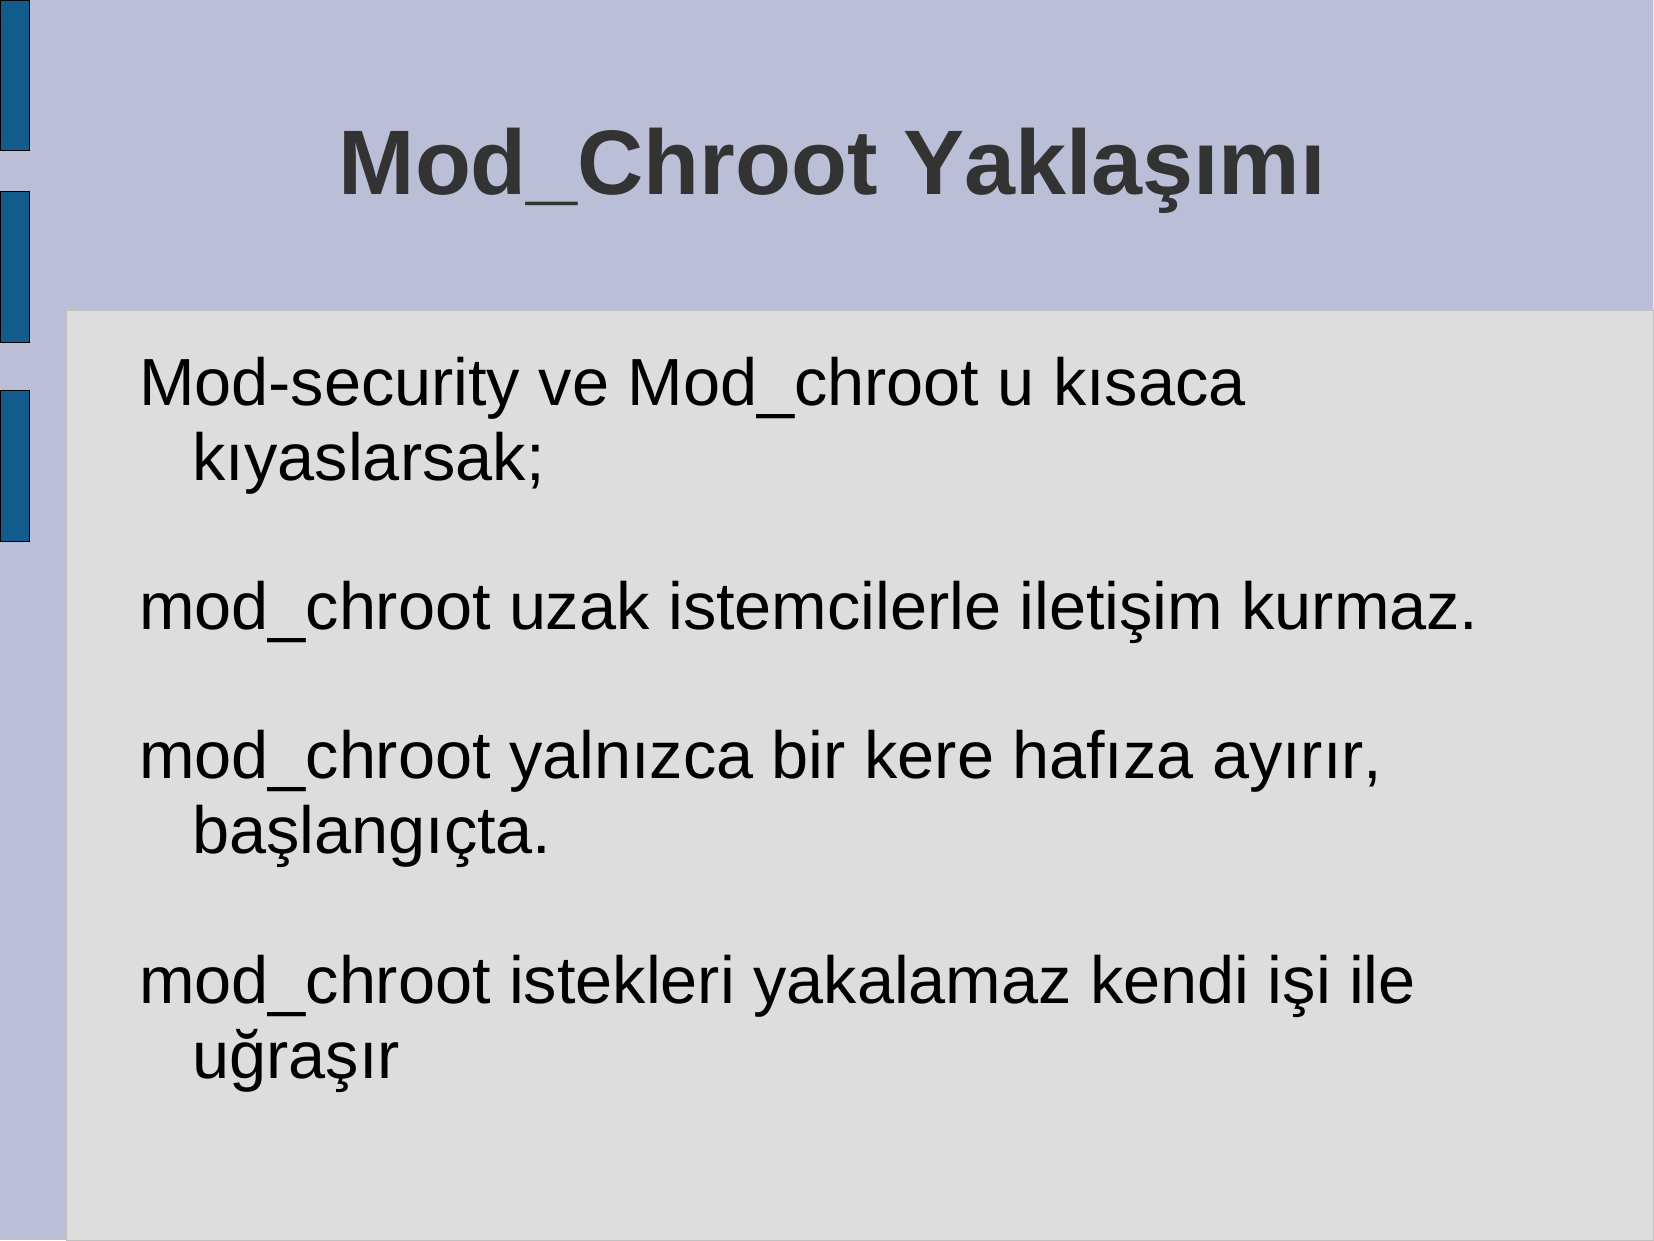

# Mod_Chroot Yaklaşımı
Mod-security ve Mod_chroot u kısaca kıyaslarsak;
mod_chroot uzak istemcilerle iletişim kurmaz.
mod_chroot yalnızca bir kere hafıza ayırır, başlangıçta.
mod_chroot istekleri yakalamaz kendi işi ile uğraşır